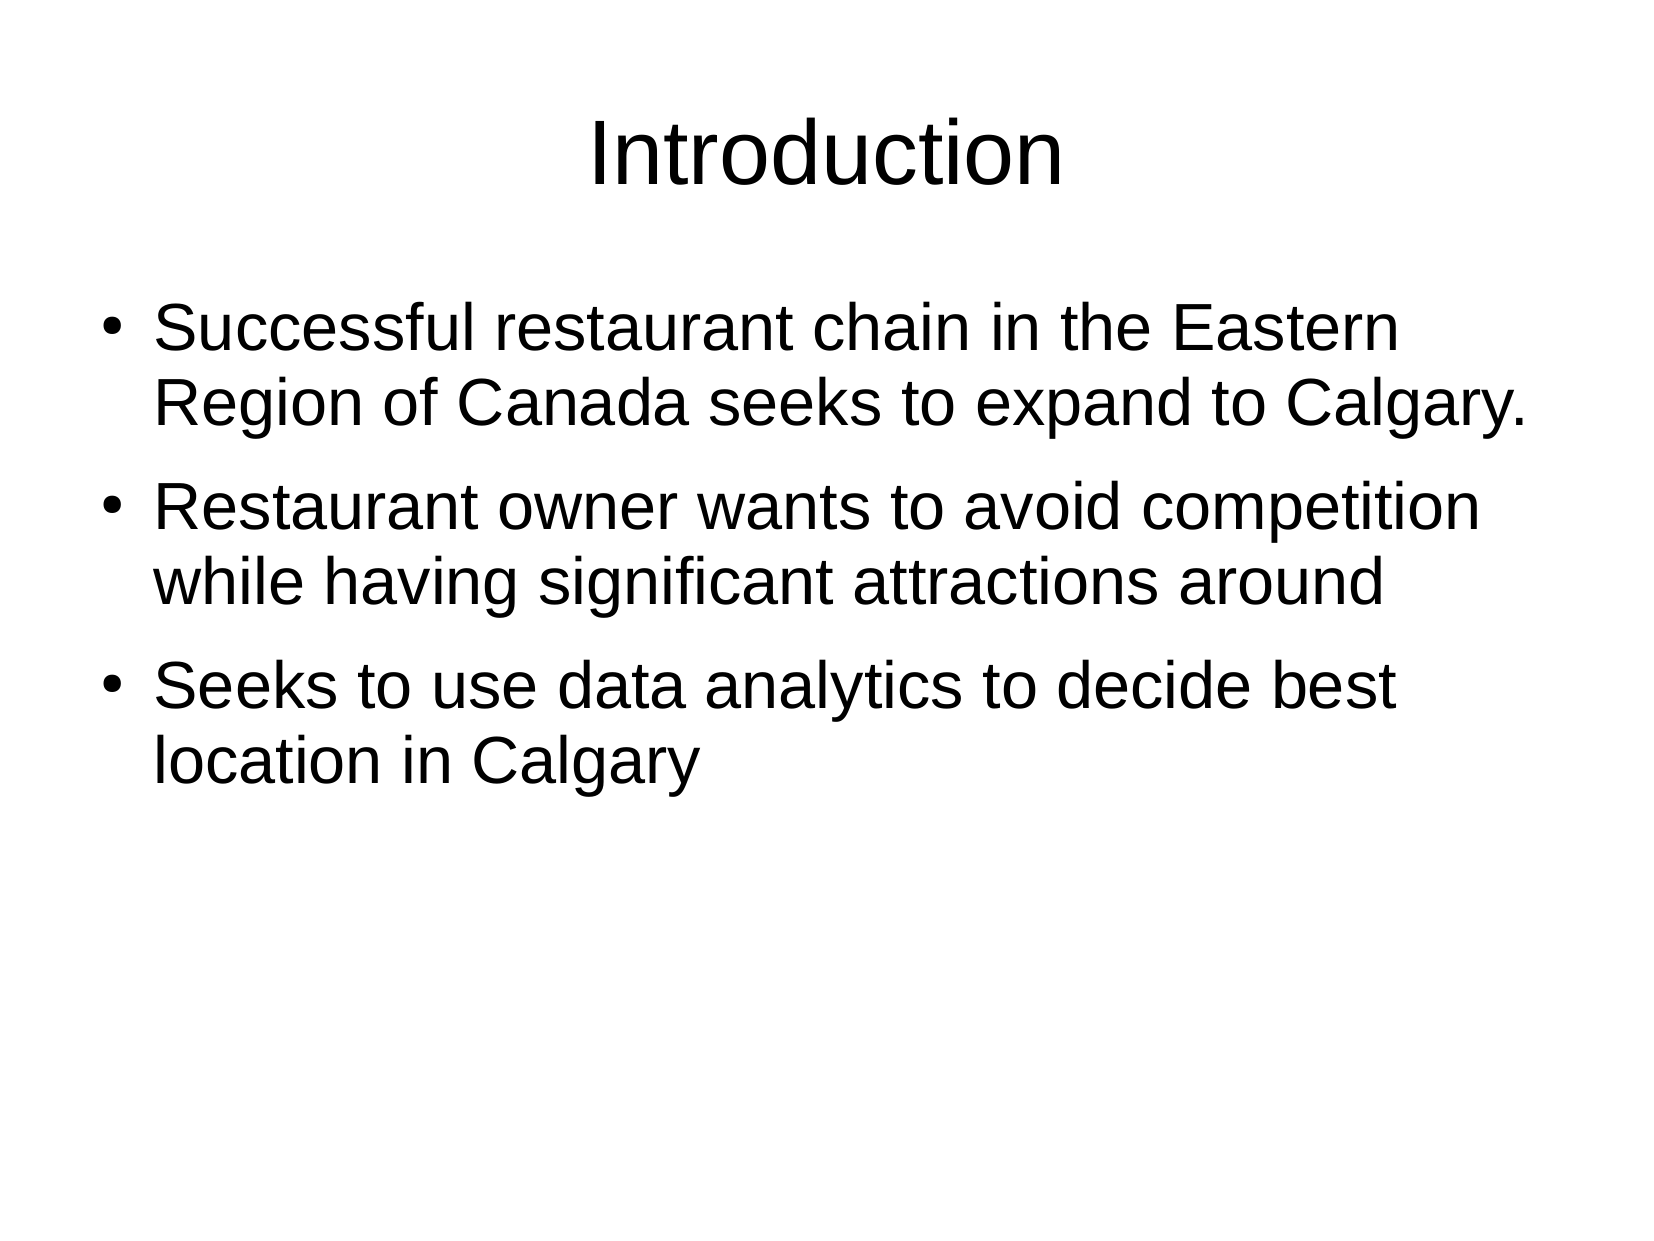

# Introduction
Successful restaurant chain in the Eastern Region of Canada seeks to expand to Calgary.
Restaurant owner wants to avoid competition while having significant attractions around
Seeks to use data analytics to decide best location in Calgary